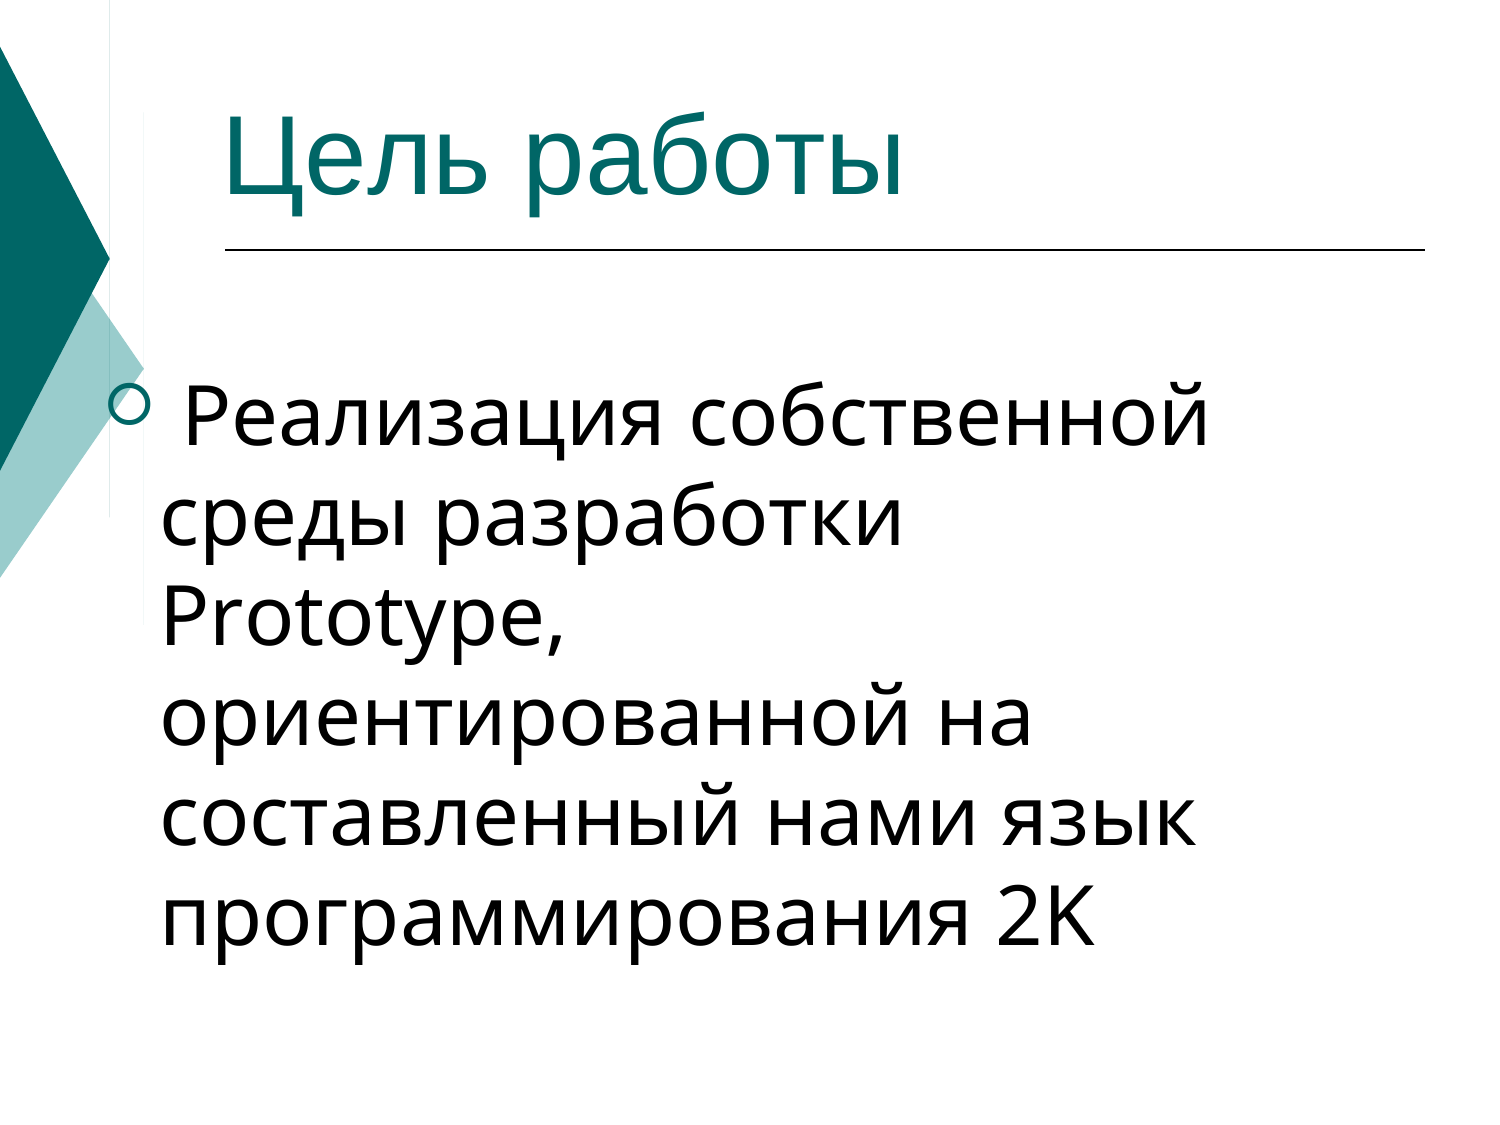

# Цель работы
 Реализация собственной среды разработки Prototype, ориентированной на составленный нами язык программирования 2K